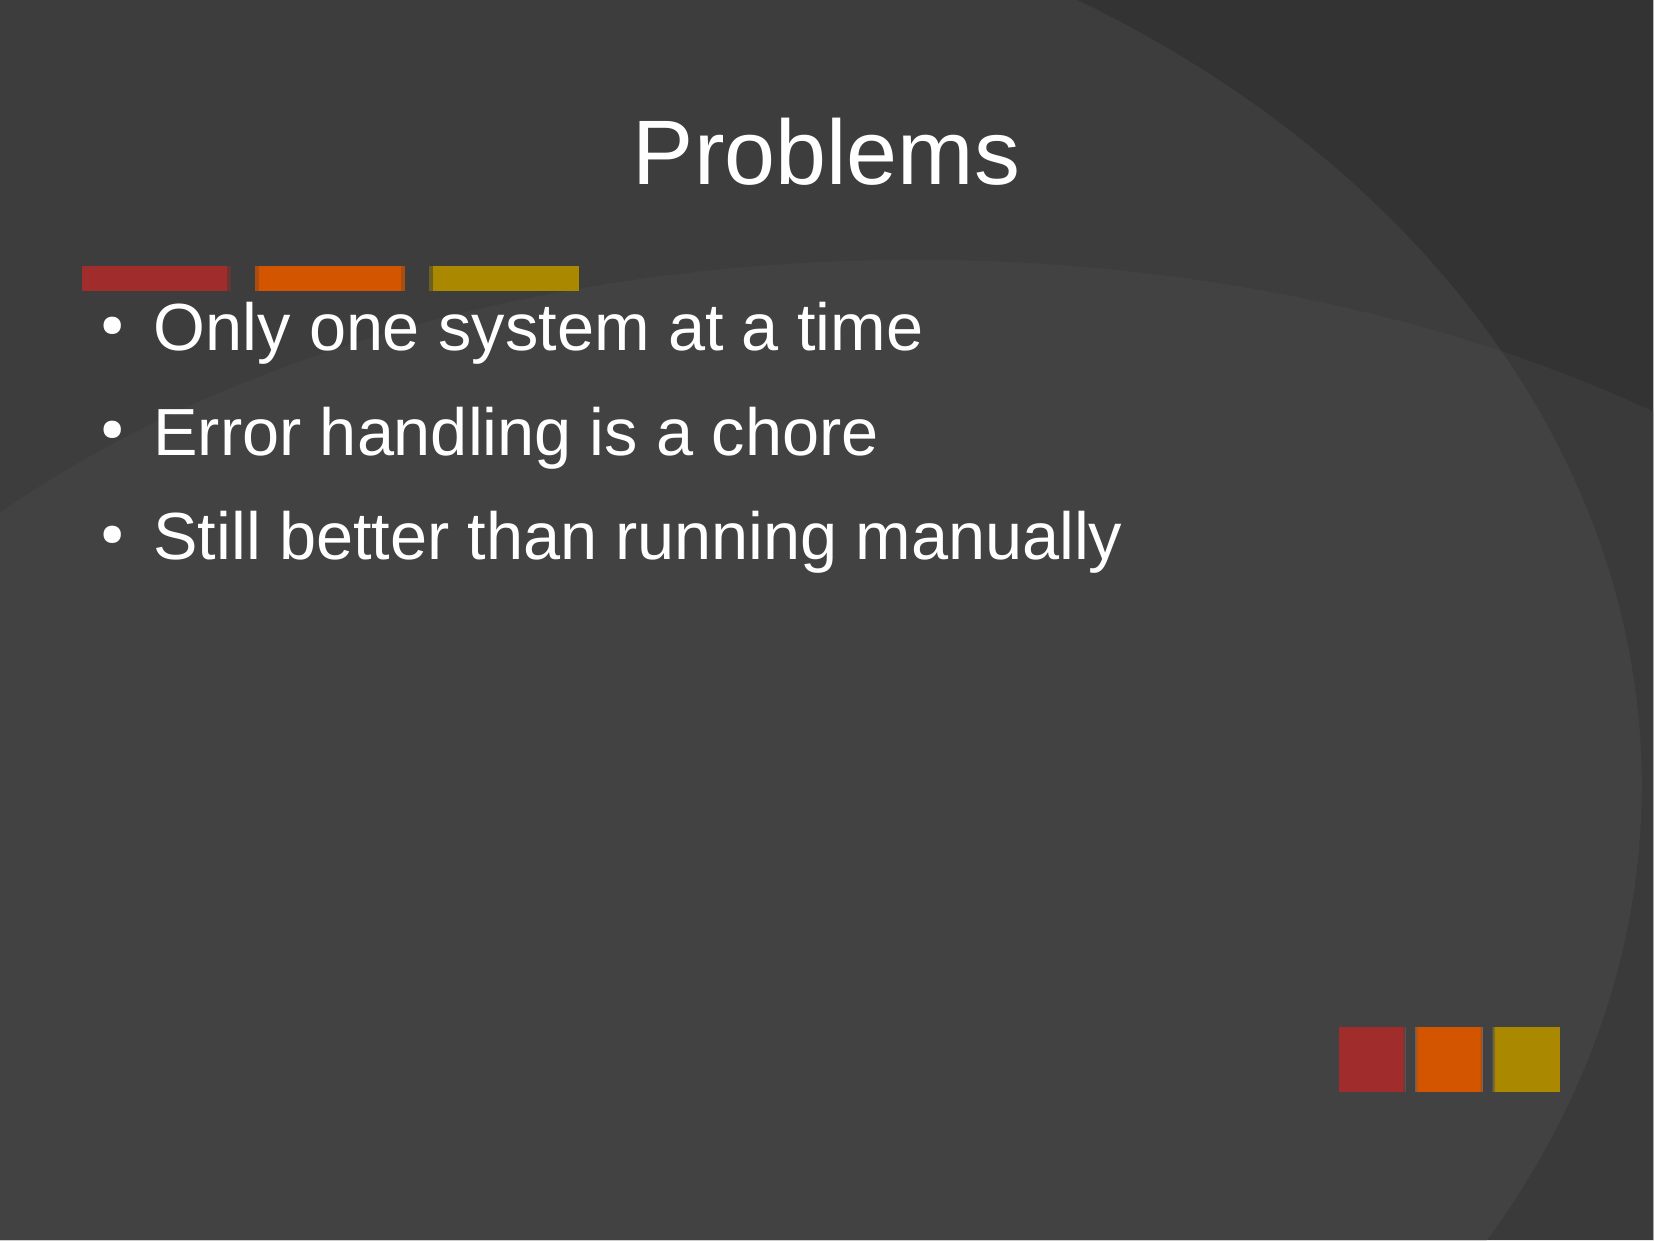

# Problems
Only one system at a time
Error handling is a chore
Still better than running manually